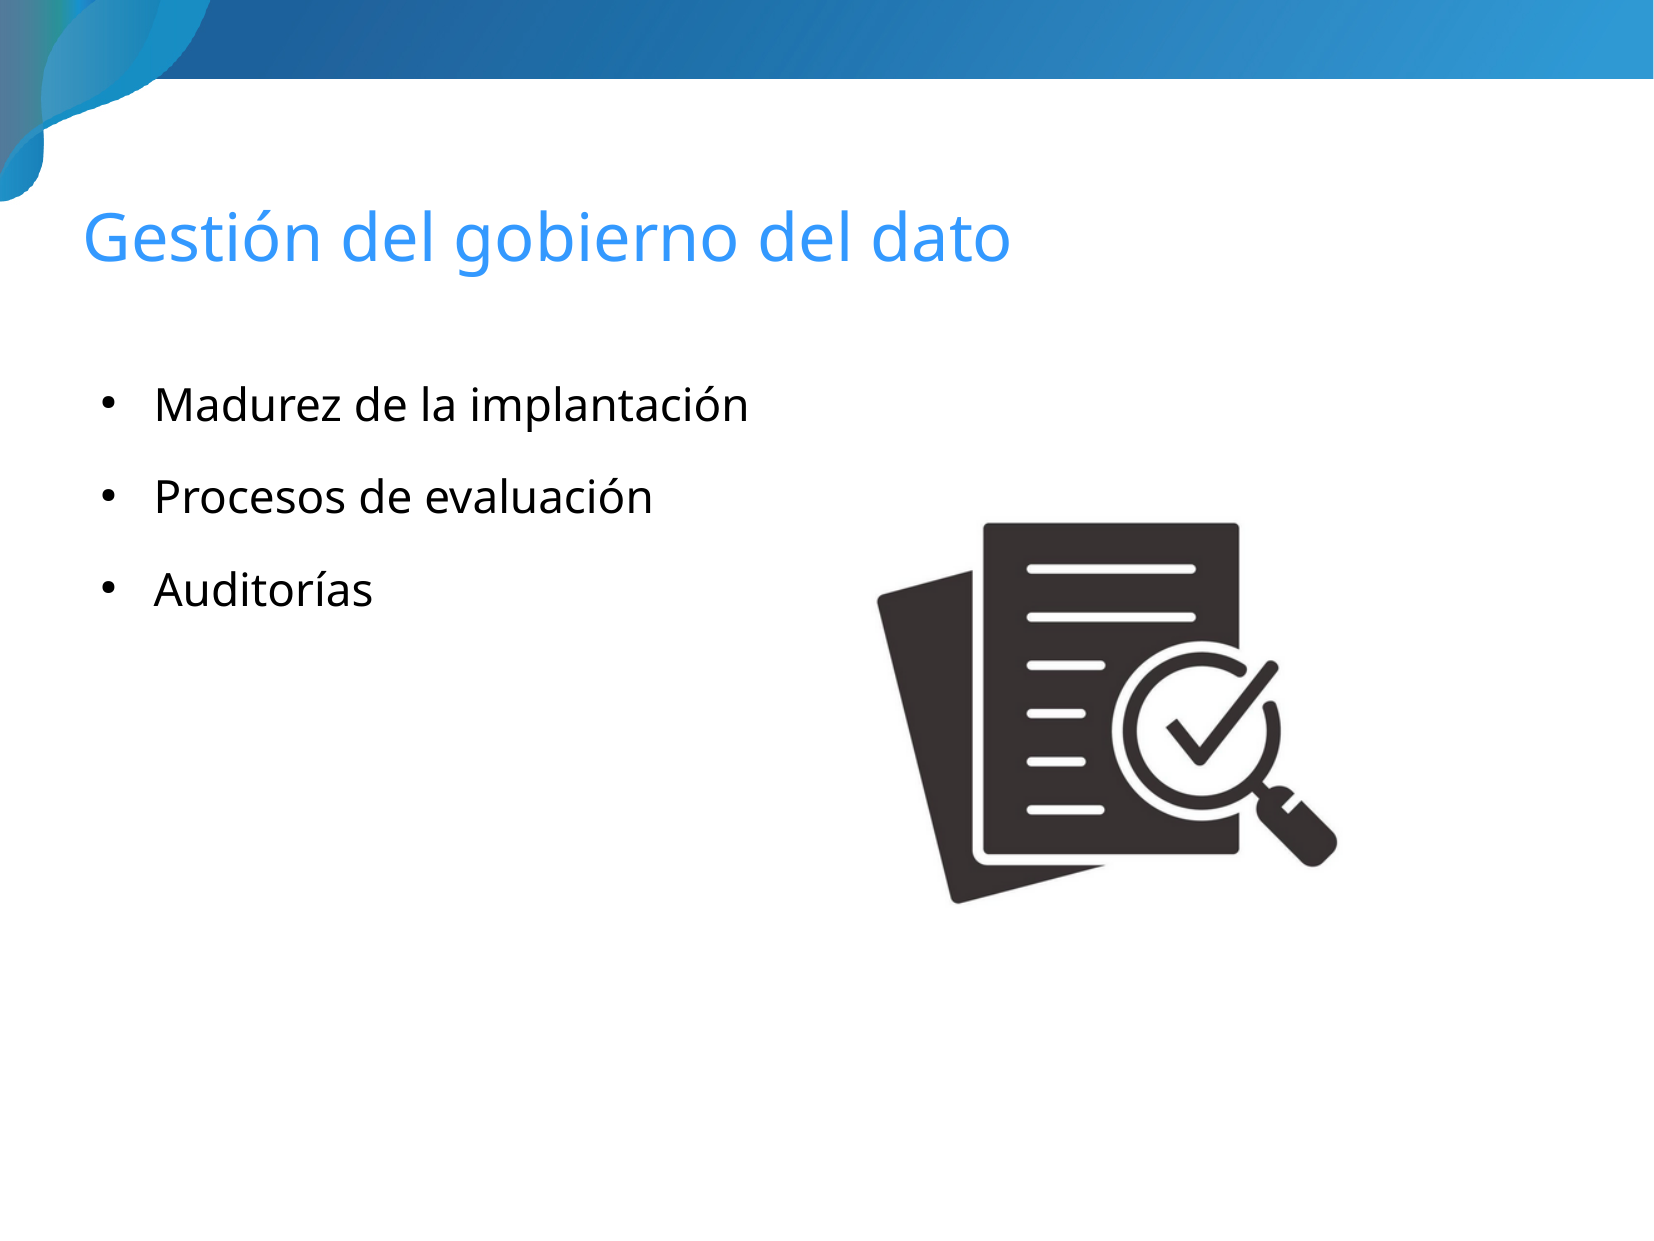

# Gestión del gobierno del dato
Madurez de la implantación
Procesos de evaluación
Auditorías